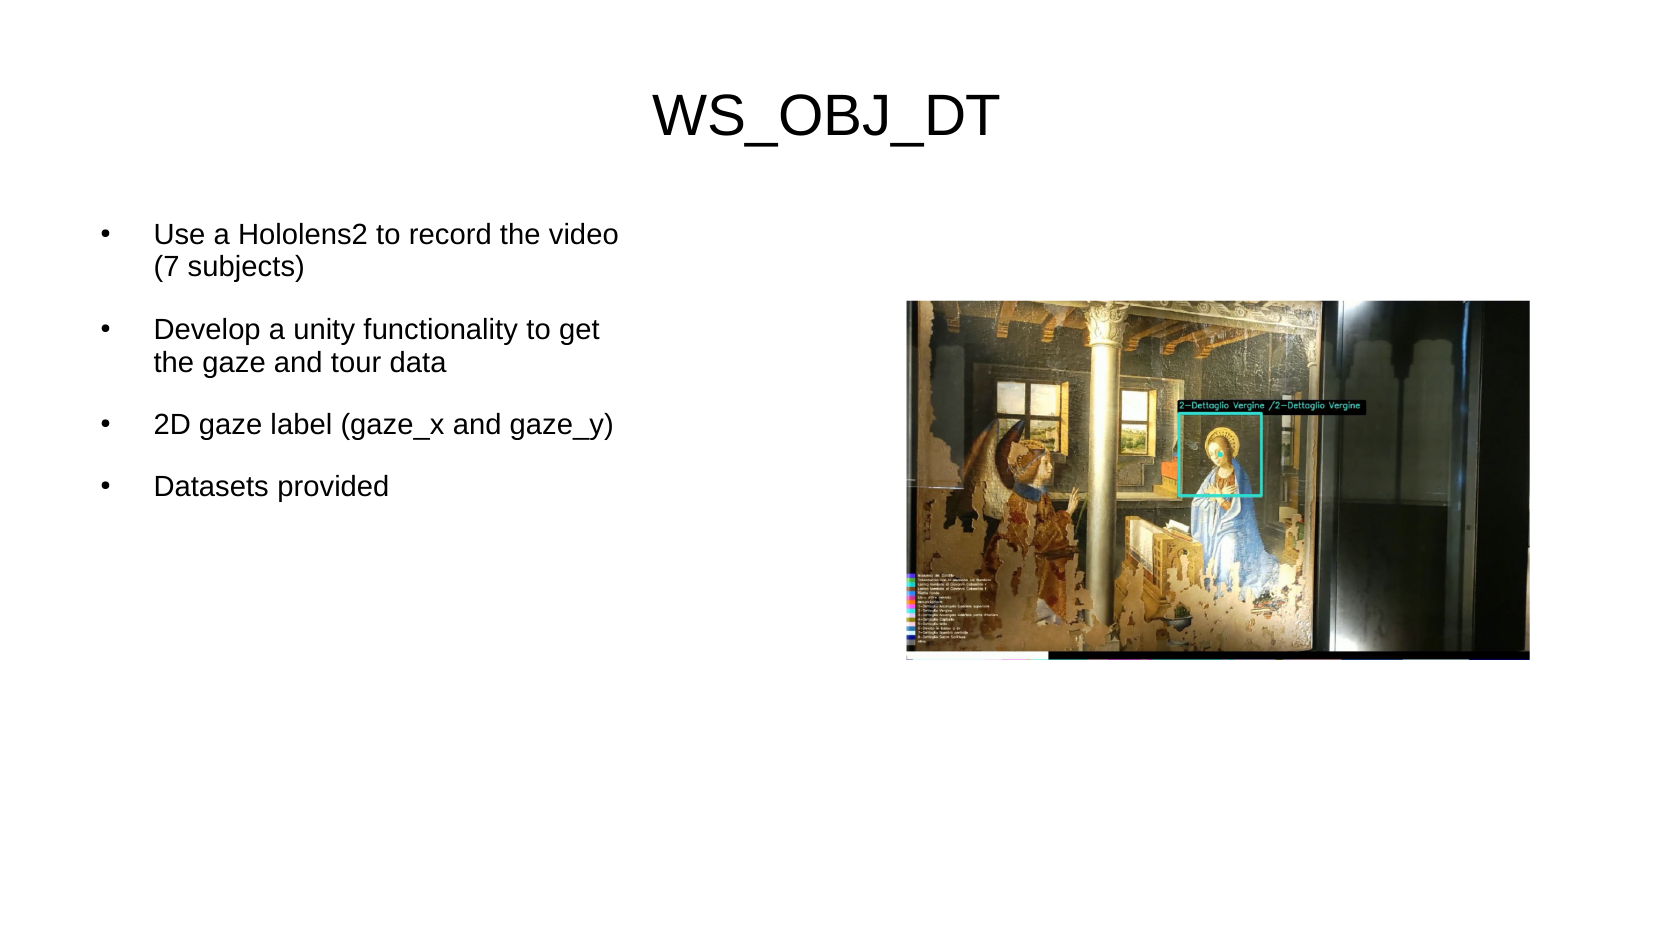

# WS_OBJ_DT
Use a Hololens2 to record the video (7 subjects)
Develop a unity functionality to get the gaze and tour data
2D gaze label (gaze_x and gaze_y)
Datasets provided